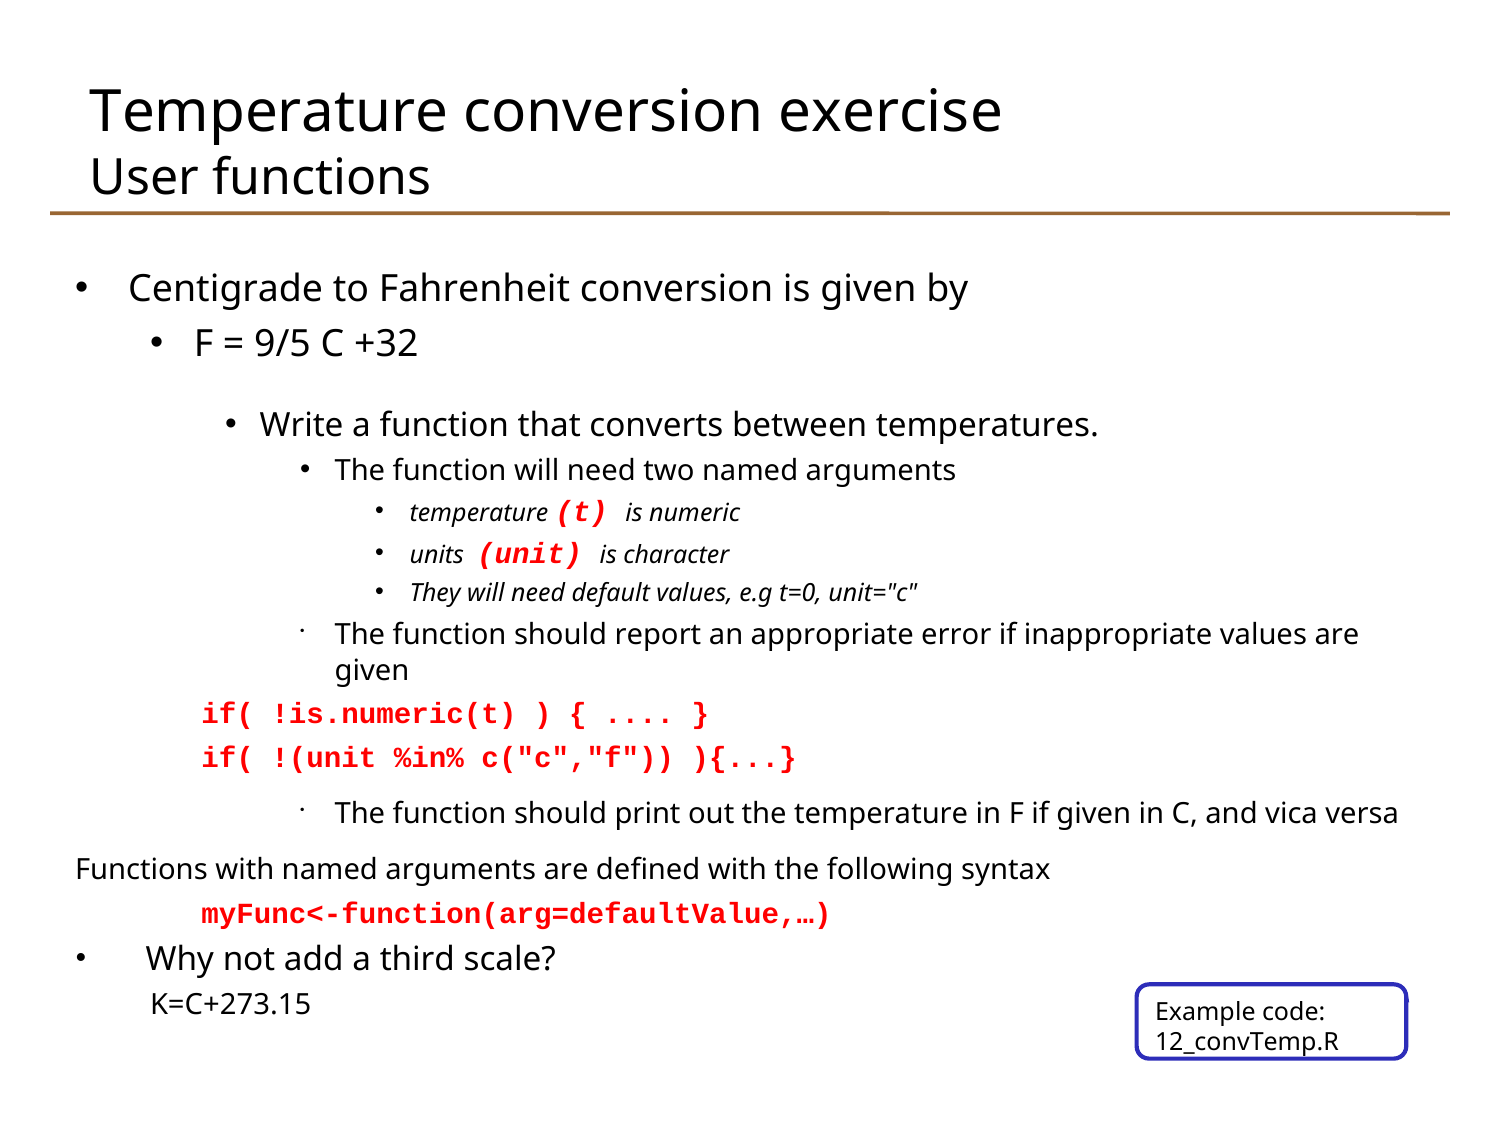

Temperature conversion exercise
User functions
Centigrade to Fahrenheit conversion is given by
F = 9/5 C +32
Write a function that converts between temperatures.
The function will need two named arguments
temperature (t) is numeric
units (unit) is character
They will need default values, e.g t=0, unit="c"
The function should report an appropriate error if inappropriate values are given
		if( !is.numeric(t) ) { .... }
		if( !(unit %in% c("c","f")) ){...}
The function should print out the temperature in F if given in C, and vica versa
Functions with named arguments are defined with the following syntax
		myFunc<-function(arg=defaultValue,…)‏
 Why not add a third scale?
 K=C+273.15
Example code:
12_convTemp.R